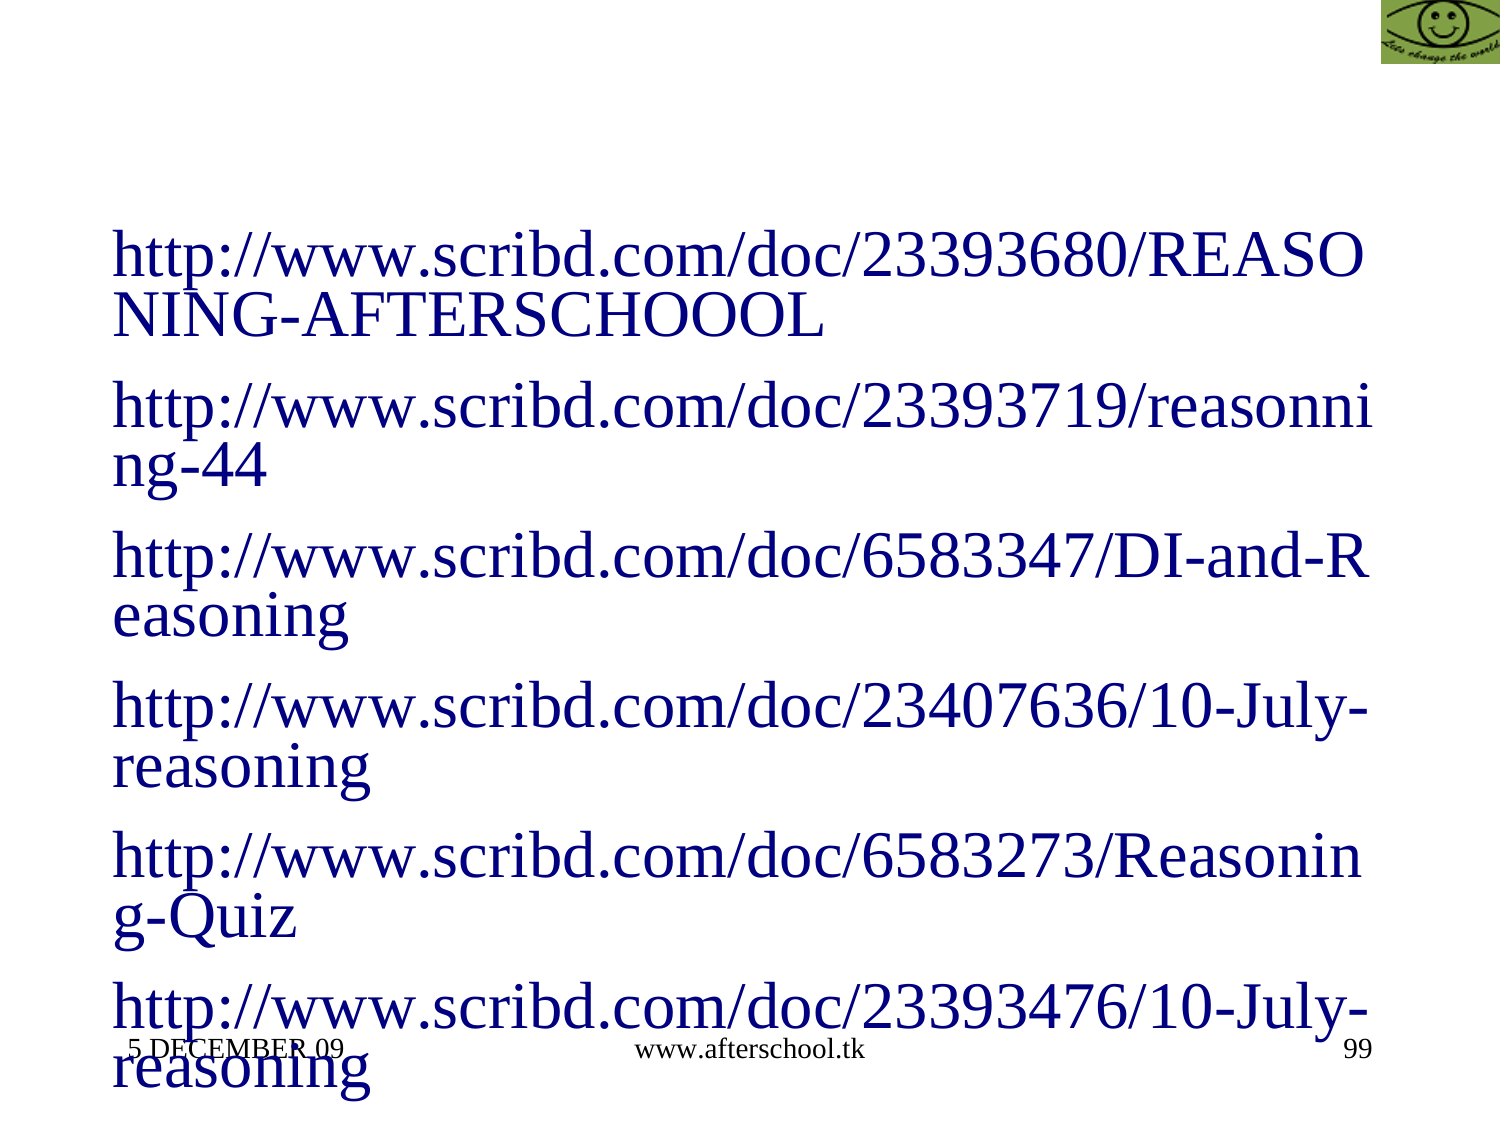

#
http://www.scribd.com/doc/23393680/REASONING-AFTERSCHOOOL
http://www.scribd.com/doc/23393719/reasonning-44
http://www.scribd.com/doc/6583347/DI-and-Reasoning
http://www.scribd.com/doc/23407636/10-July-reasoning
http://www.scribd.com/doc/6583273/Reasoning-Quiz
http://www.scribd.com/doc/23393476/10-July-reasoning
http://www.scribd.com/doc/23393716/REASONING-QUIZ
http://www.scribd.com/doc/14705025/17-Reasoning-II
http://www.scribd.com/doc/23393478/10-July-reasoning-II
MFI Seminar Jain PG College
AFTERSCHOOOL centre for social entrepreneurship
99